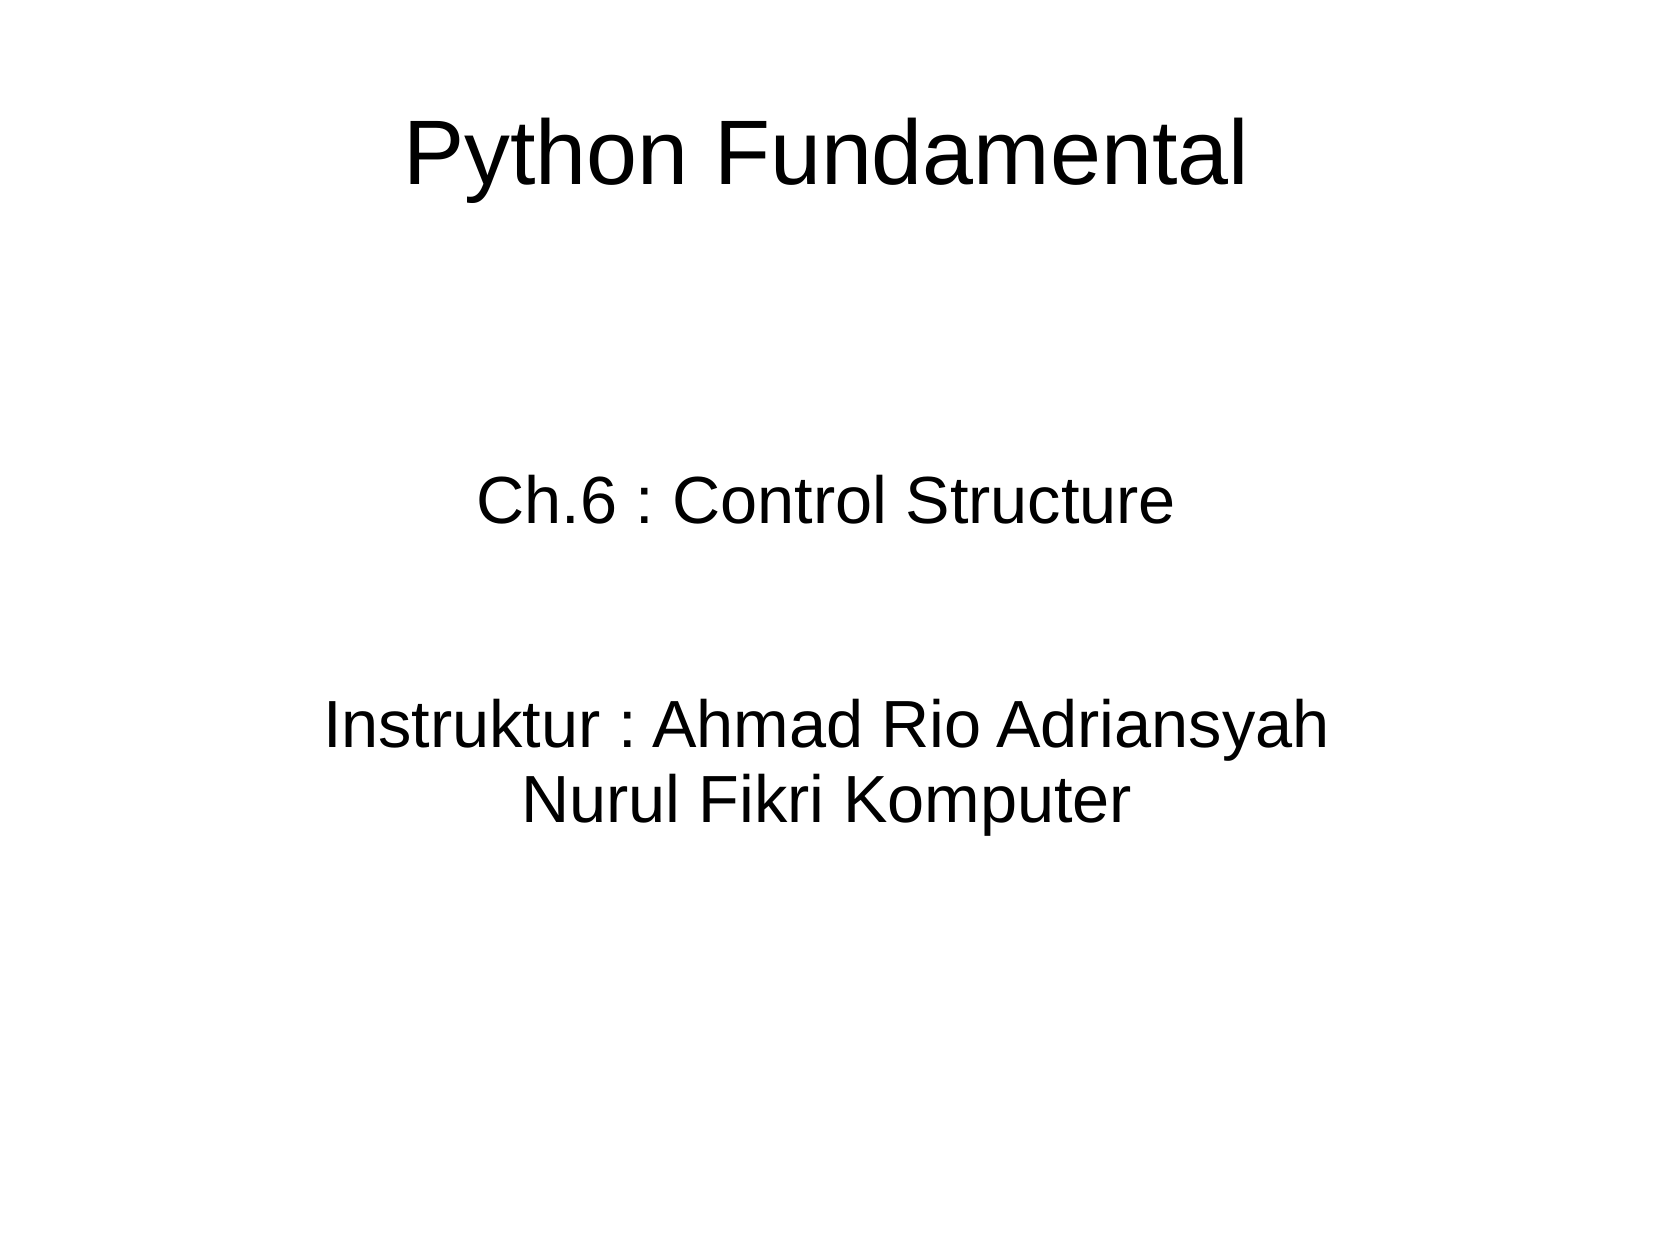

# Python Fundamental
Ch.6 : Control Structure
Instruktur : Ahmad Rio Adriansyah
Nurul Fikri Komputer